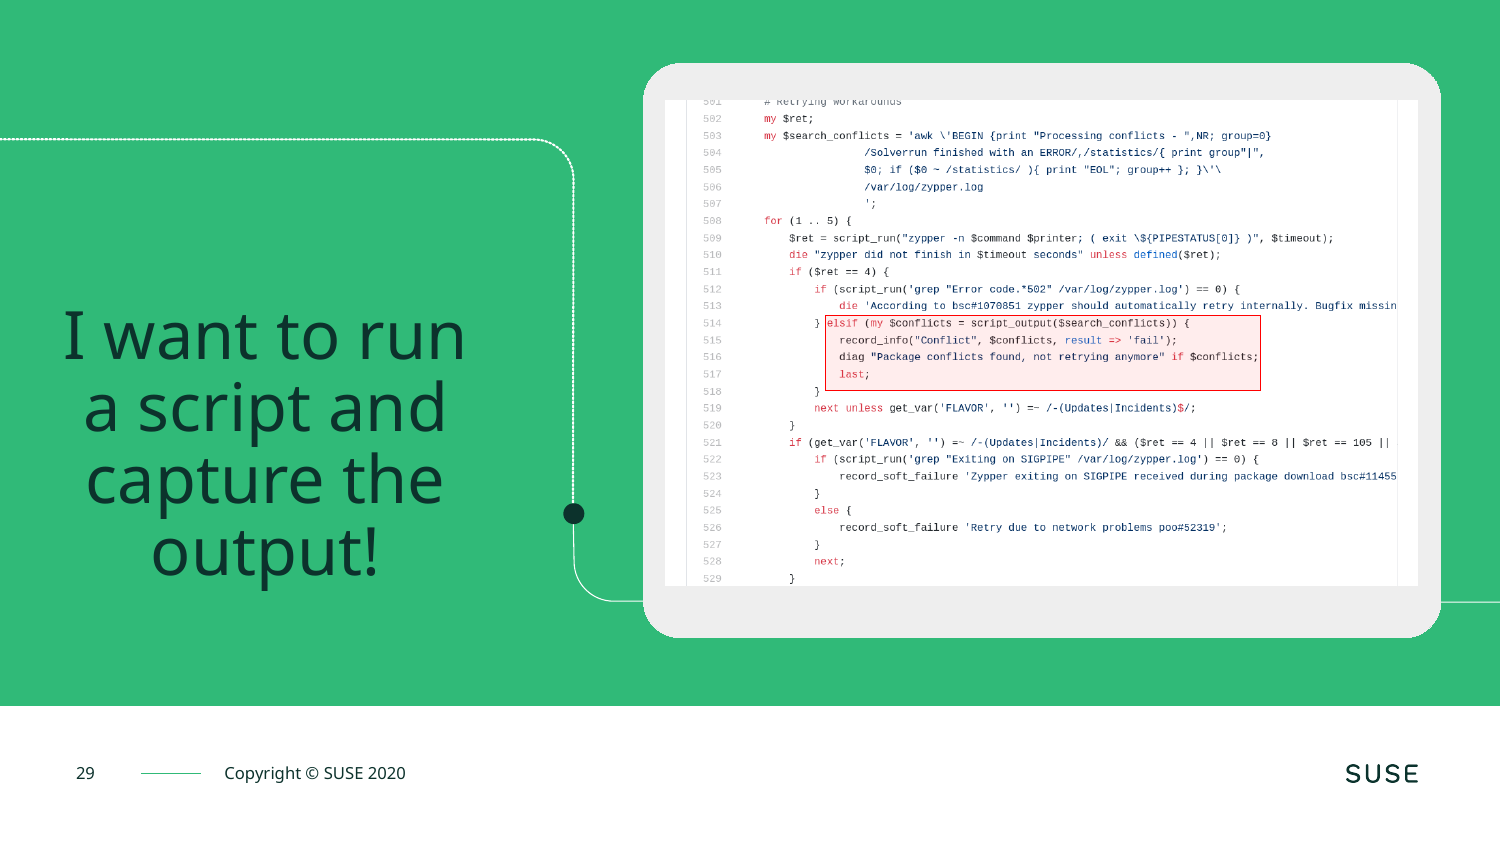

Picture
# I want to run a script and capture the output!